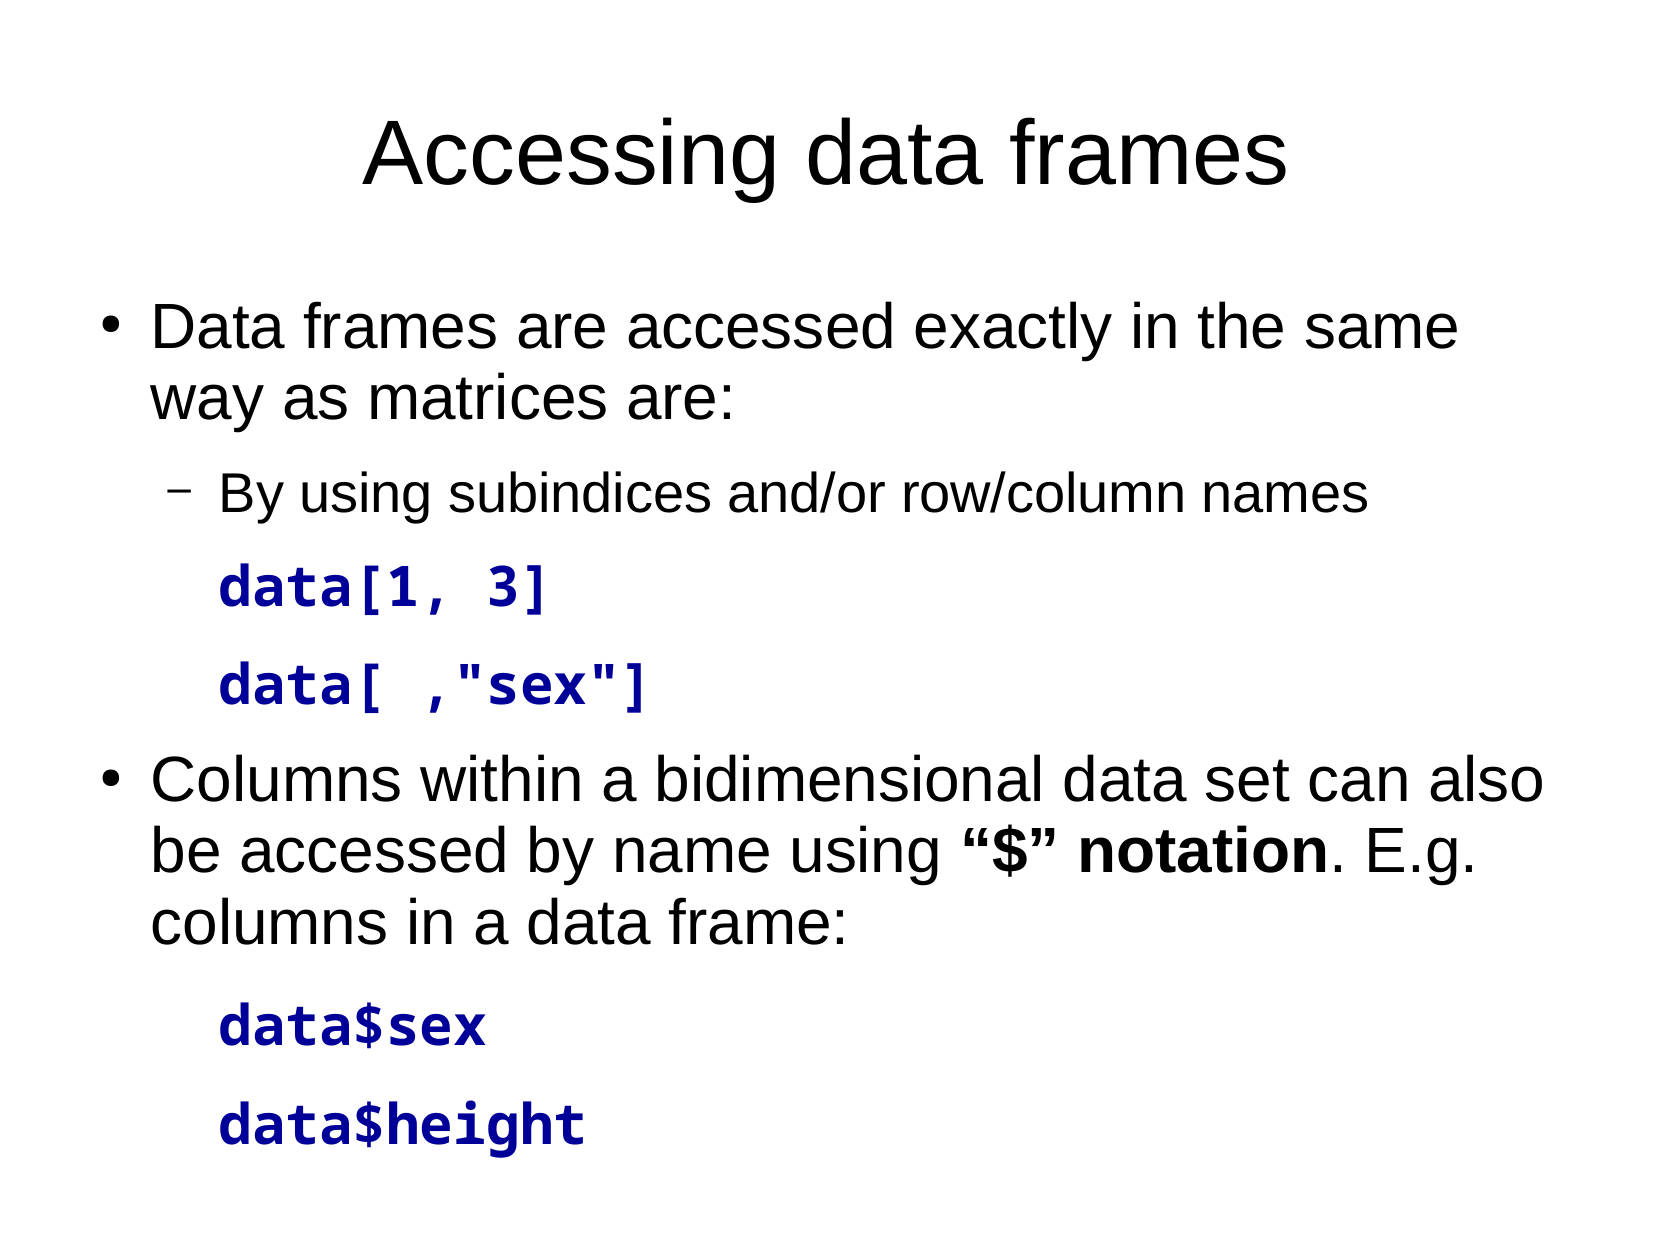

# Accessing data frames
Data frames are accessed exactly in the same way as matrices are:
By using subindices and/or row/column names
data[1, 3]
data[ ,"sex"]
Columns within a bidimensional data set can also be accessed by name using “$” notation. E.g. columns in a data frame:
data$sex
data$height